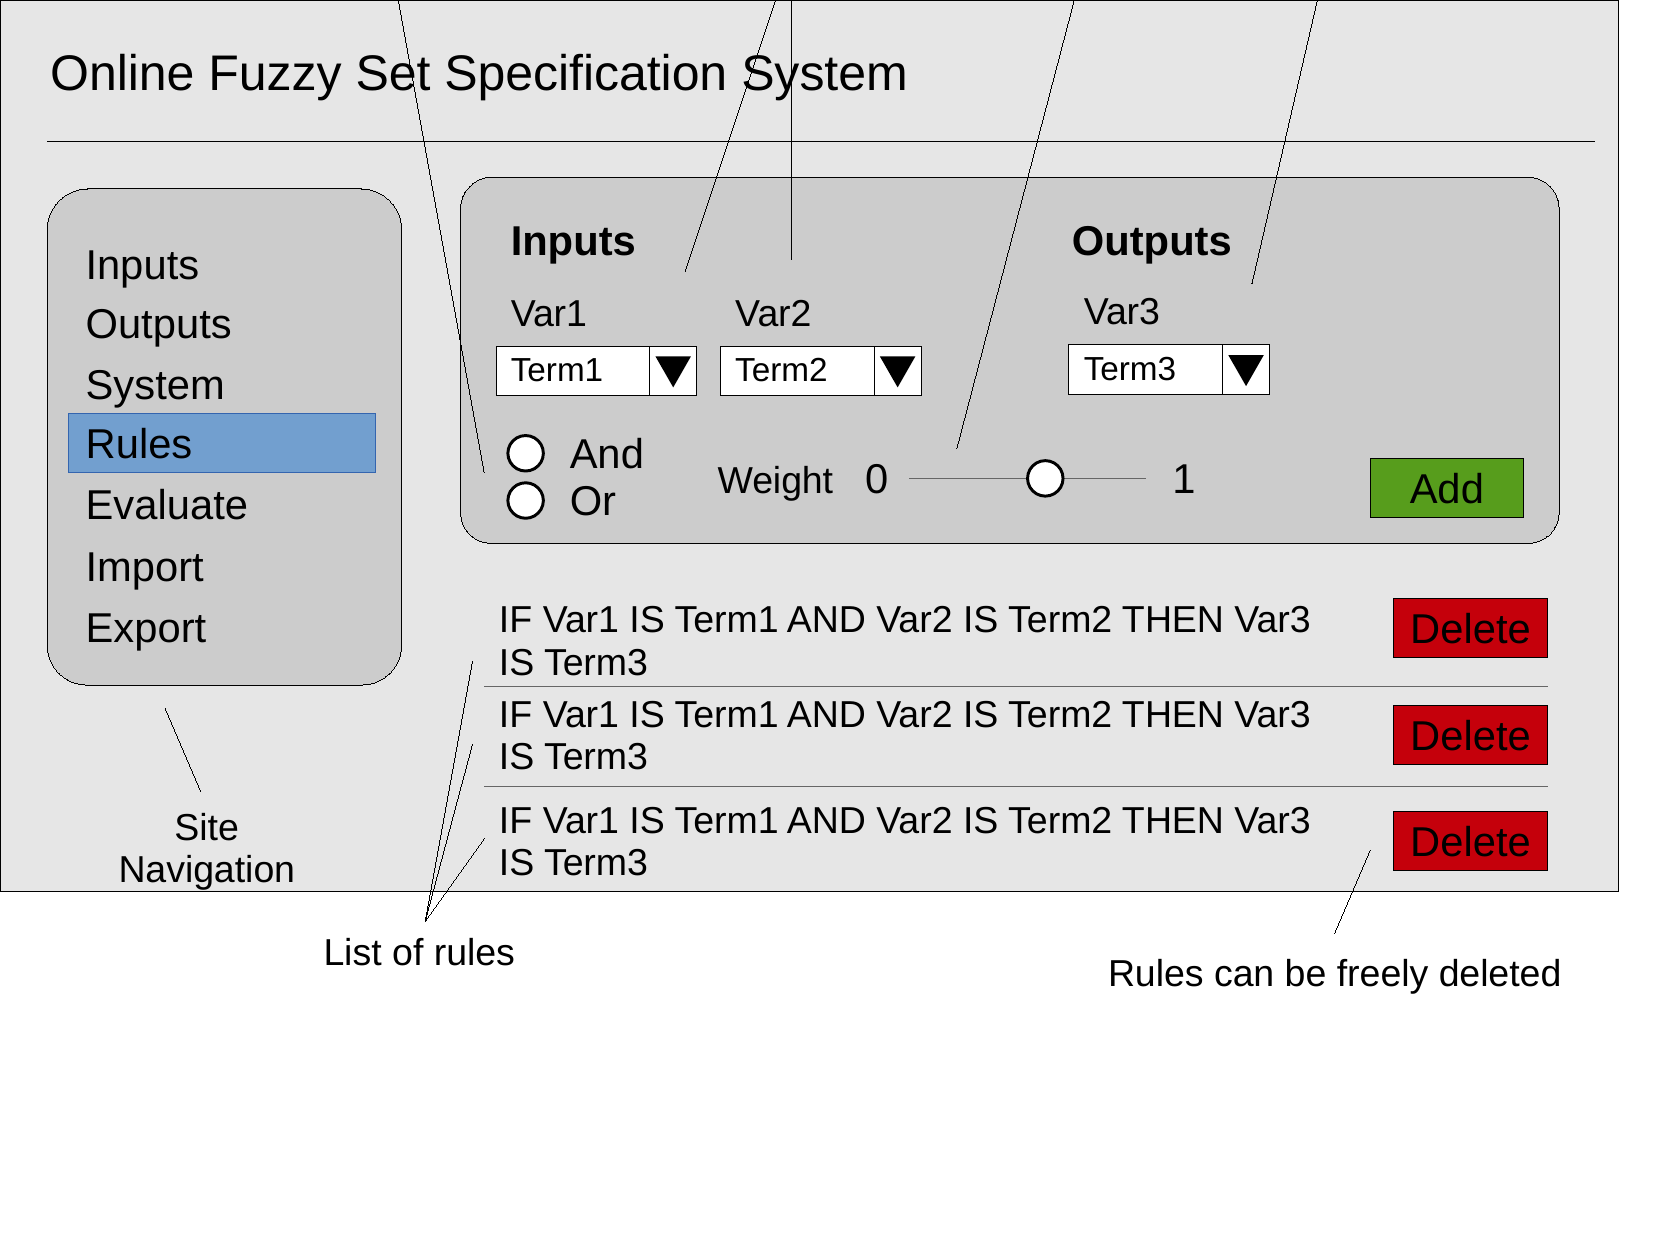

All system inputs
Set rule weight
All system outputs
Select rule connective
Online Fuzzy Set Specification System
Inputs
Outputs
Inputs
Var3
Var1
Var2
Outputs
Term3
Term1
Term2
System
Rules
And
Or
0
1
Weight
Add
Evaluate
Import
IF Var1 IS Term1 AND Var2 IS Term2 THEN Var3 IS Term3
Export
Delete
IF Var1 IS Term1 AND Var2 IS Term2 THEN Var3 IS Term3
Delete
IF Var1 IS Term1 AND Var2 IS Term2 THEN Var3 IS Term3
Site Navigation
Delete
List of rules
Rules can be freely deleted